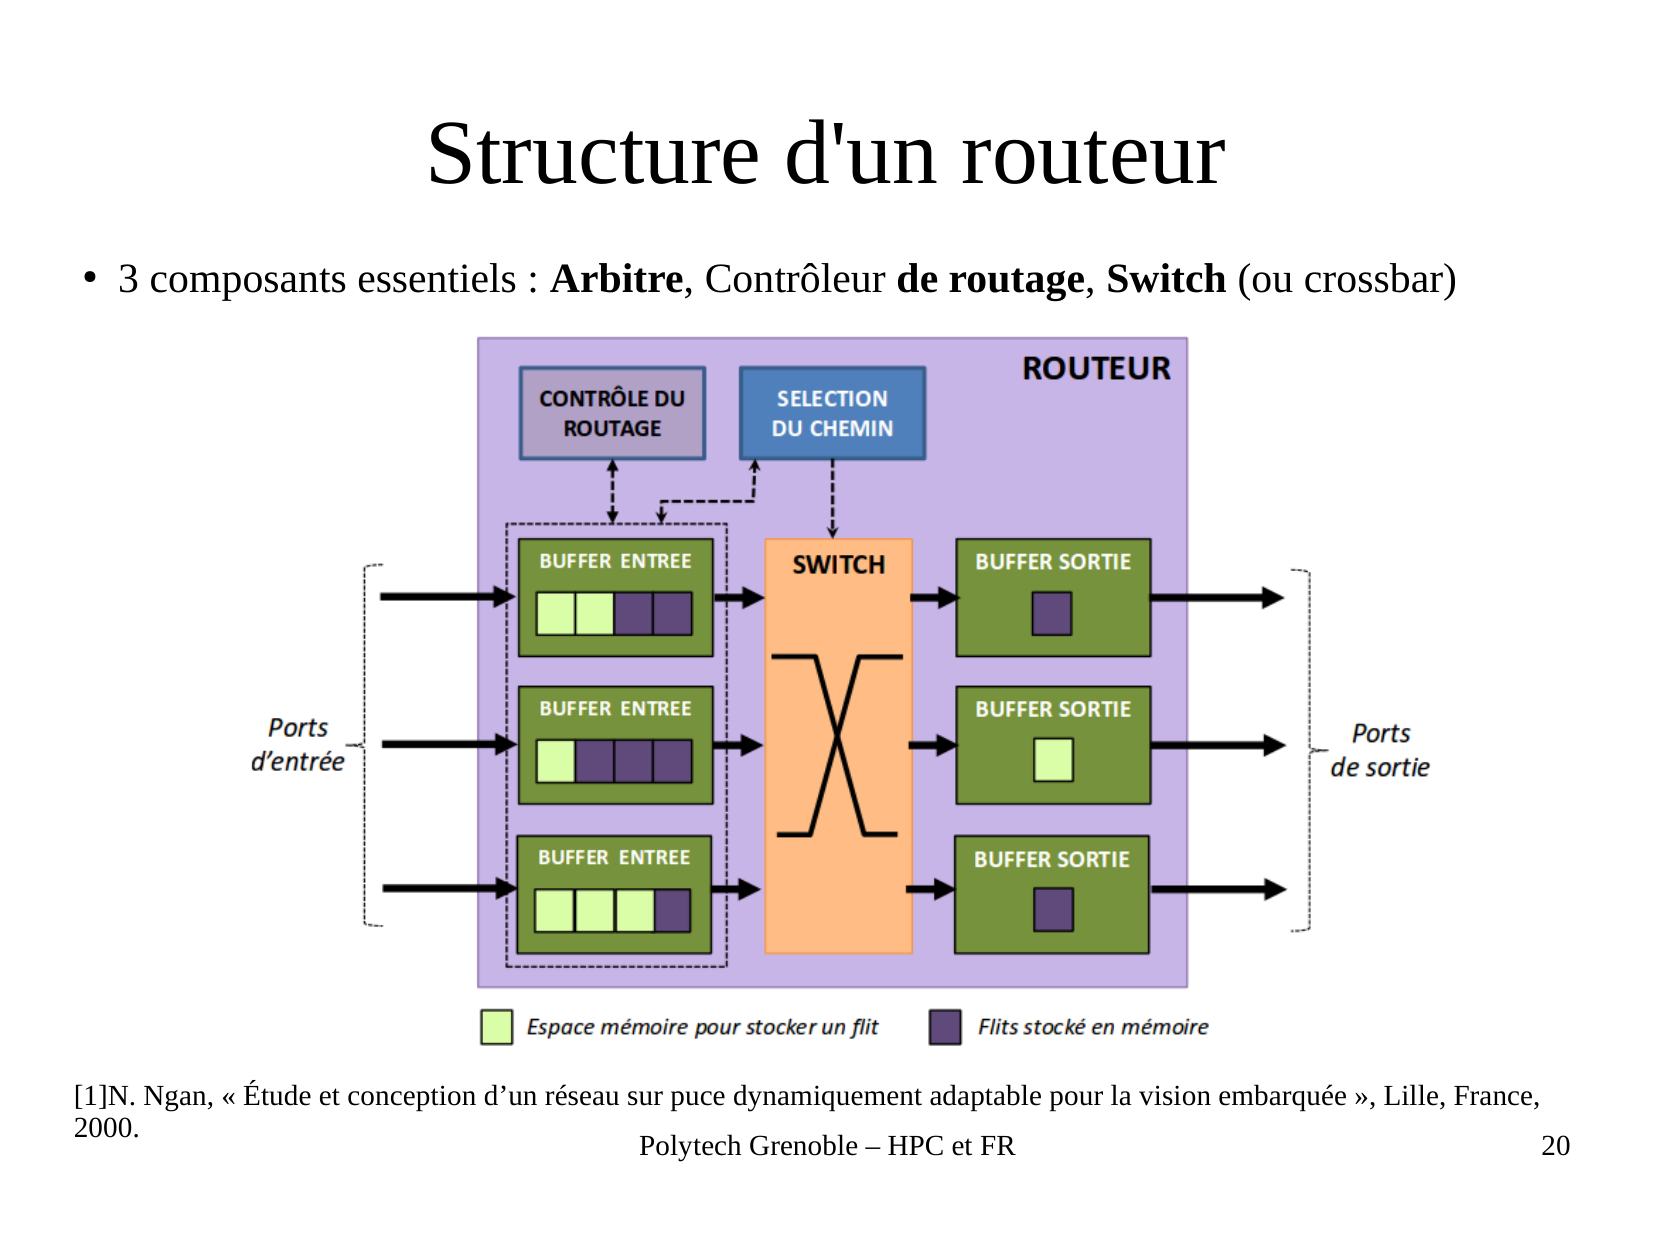

# Structure d'un routeur
3 composants essentiels : Arbitre, Contrôleur de routage, Switch (ou crossbar)
[1]N. Ngan, « Étude et conception d’un réseau sur puce dynamiquement adaptable pour la vision embarquée », Lille, France, 2000.
Matthieu PAYET
20